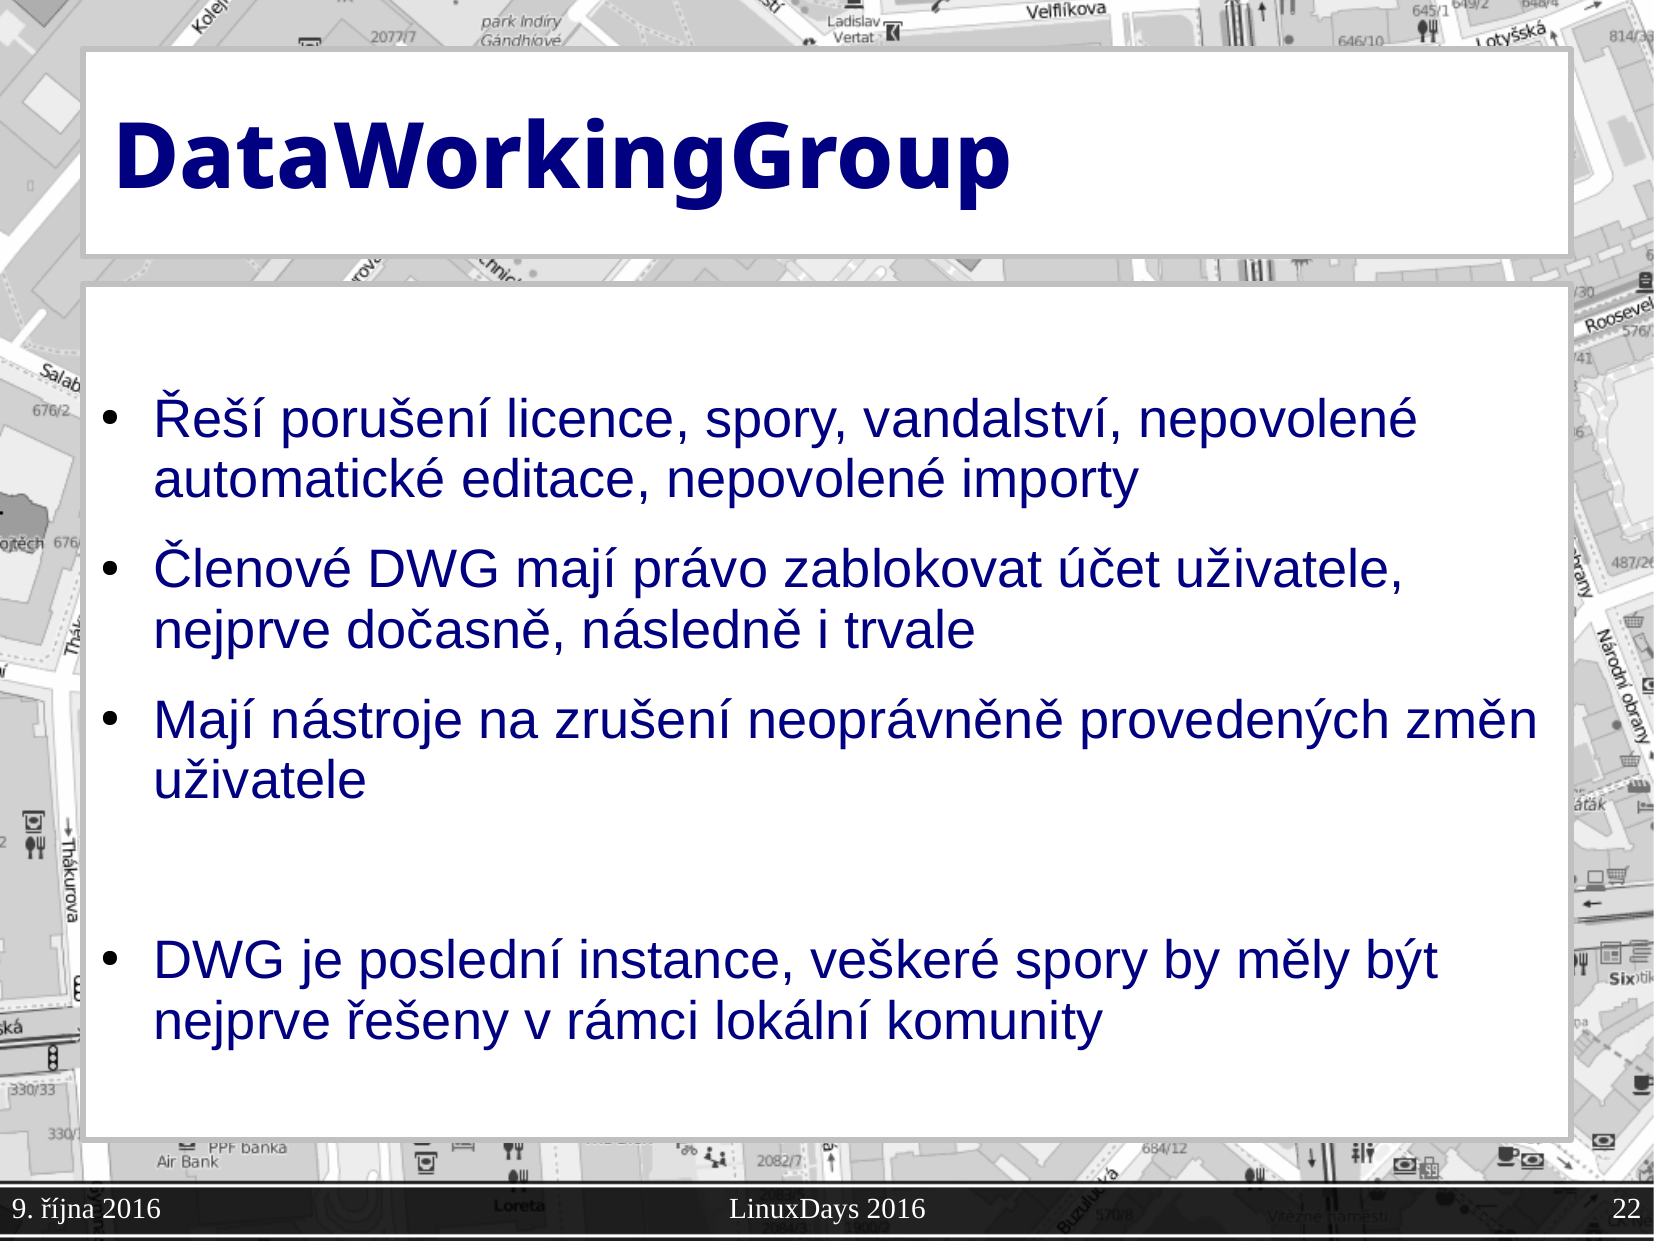

# DataWorkingGroup
Řeší porušení licence, spory, vandalství, nepovolené automatické editace, nepovolené importy
Členové DWG mají právo zablokovat účet uživatele, nejprve dočasně, následně i trvale
Mají nástroje na zrušení neoprávněně provedených změn uživatele
DWG je poslední instance, veškeré spory by měly být nejprve řešeny v rámci lokální komunity
18. listopadu 2015
Marián Kyral - GISday 2015, Praha
22